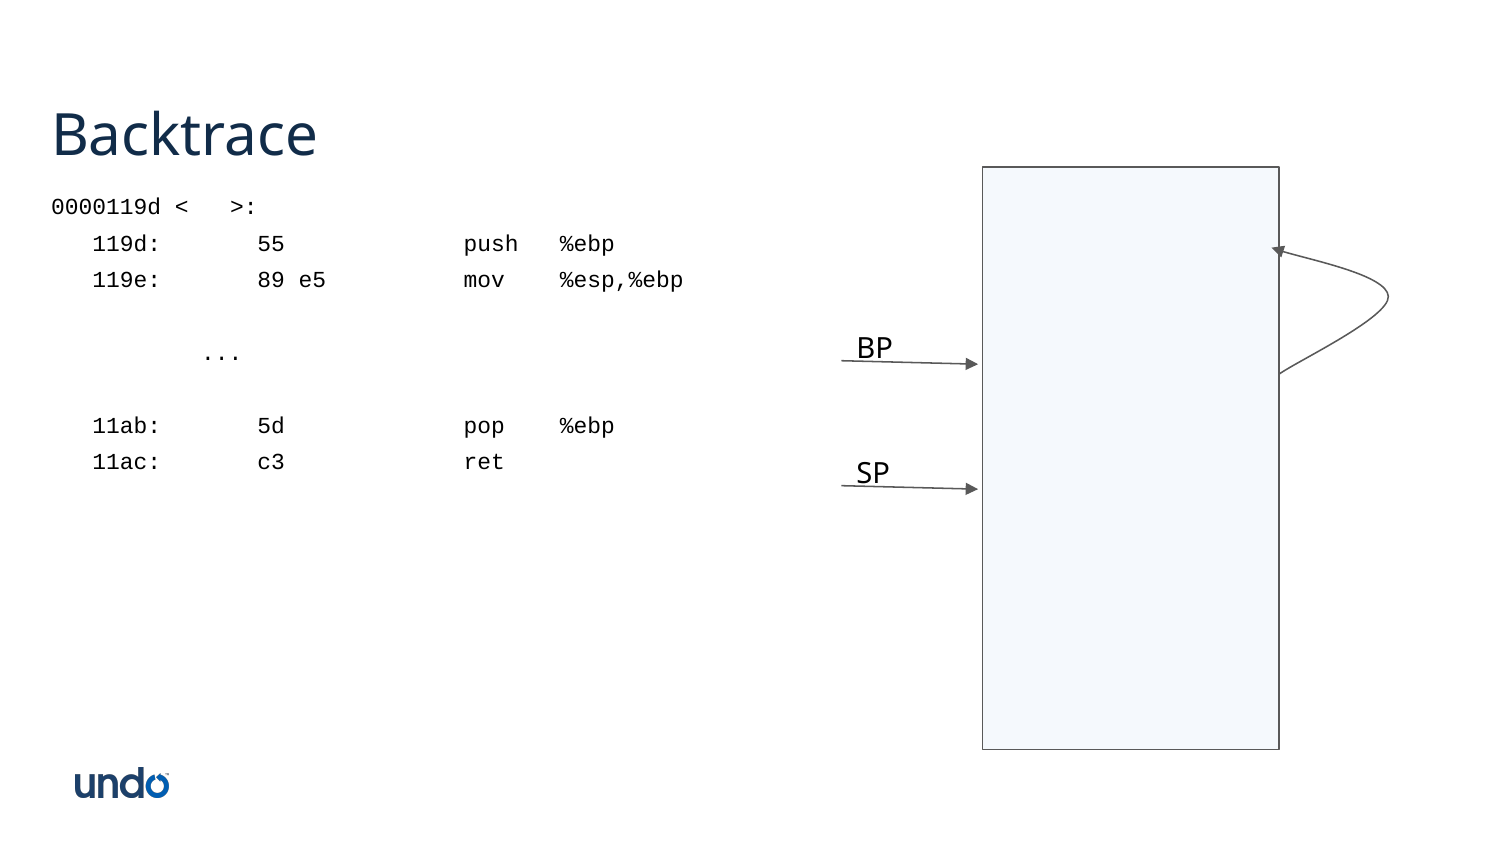

# Backtrace
0000119d <foo>:
 119d: 55 push %ebp
 119e: 89 e5 mov %esp,%ebp
		...
 11ab: 5d pop %ebp
 11ac: c3 ret
BP
SP